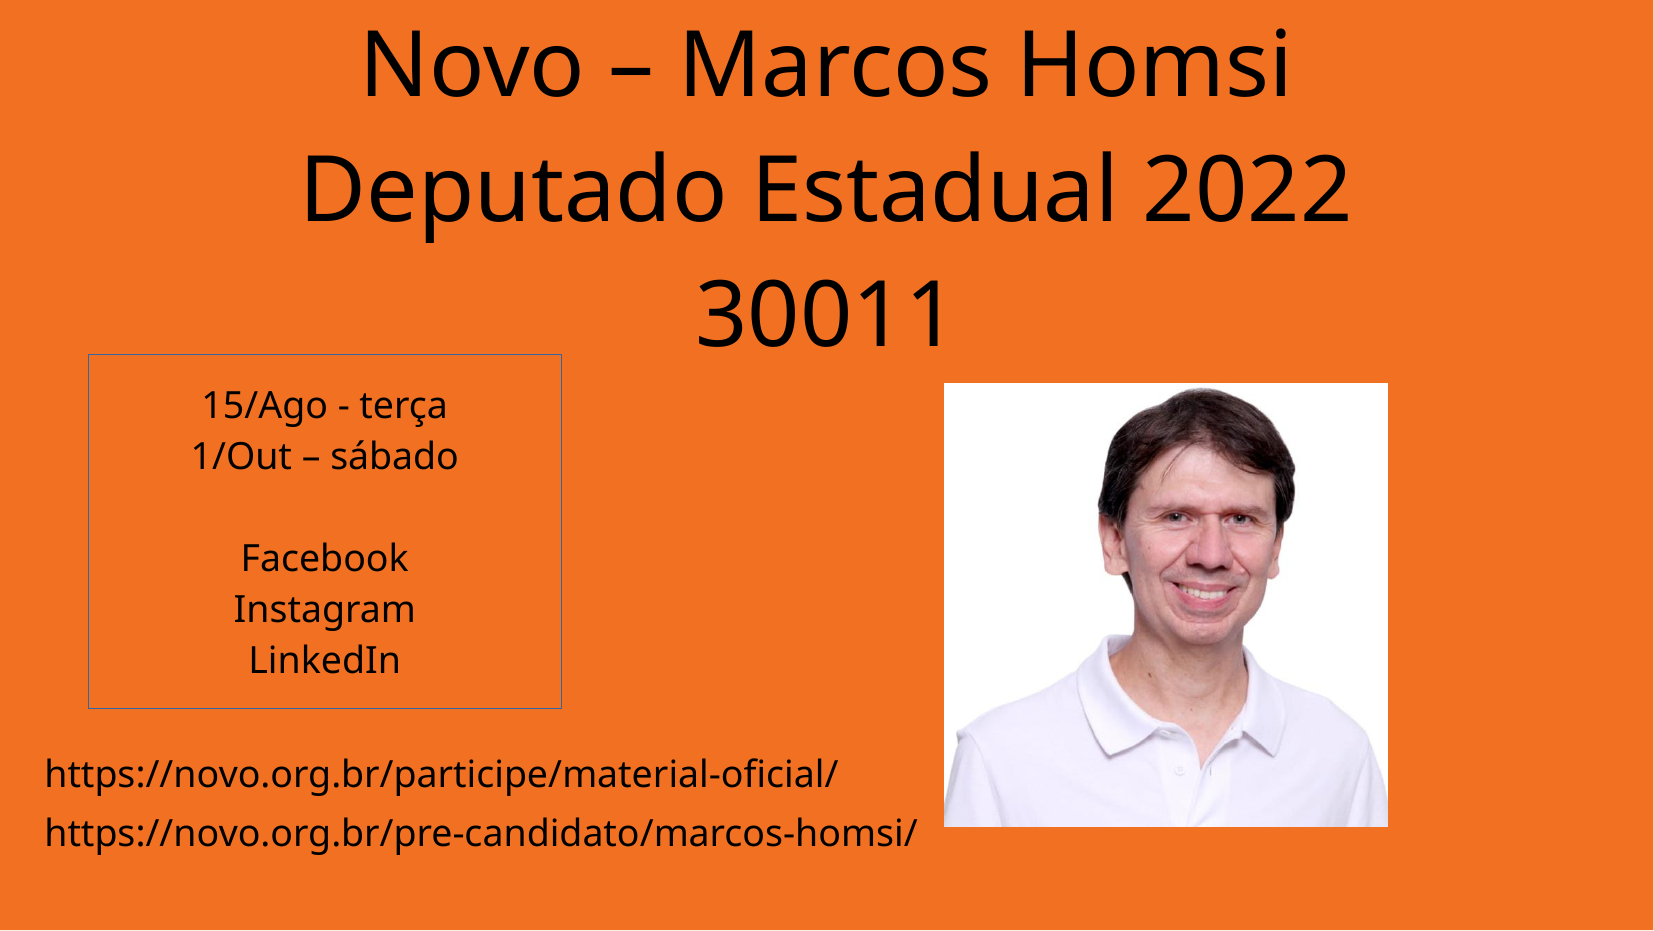

# Novo – Marcos Homsi Deputado Estadual 2022 30011
15/Ago - terça
1/Out – sábado
Facebook
Instagram
LinkedIn
https://novo.org.br/participe/material-oficial/
https://novo.org.br/pre-candidato/marcos-homsi/